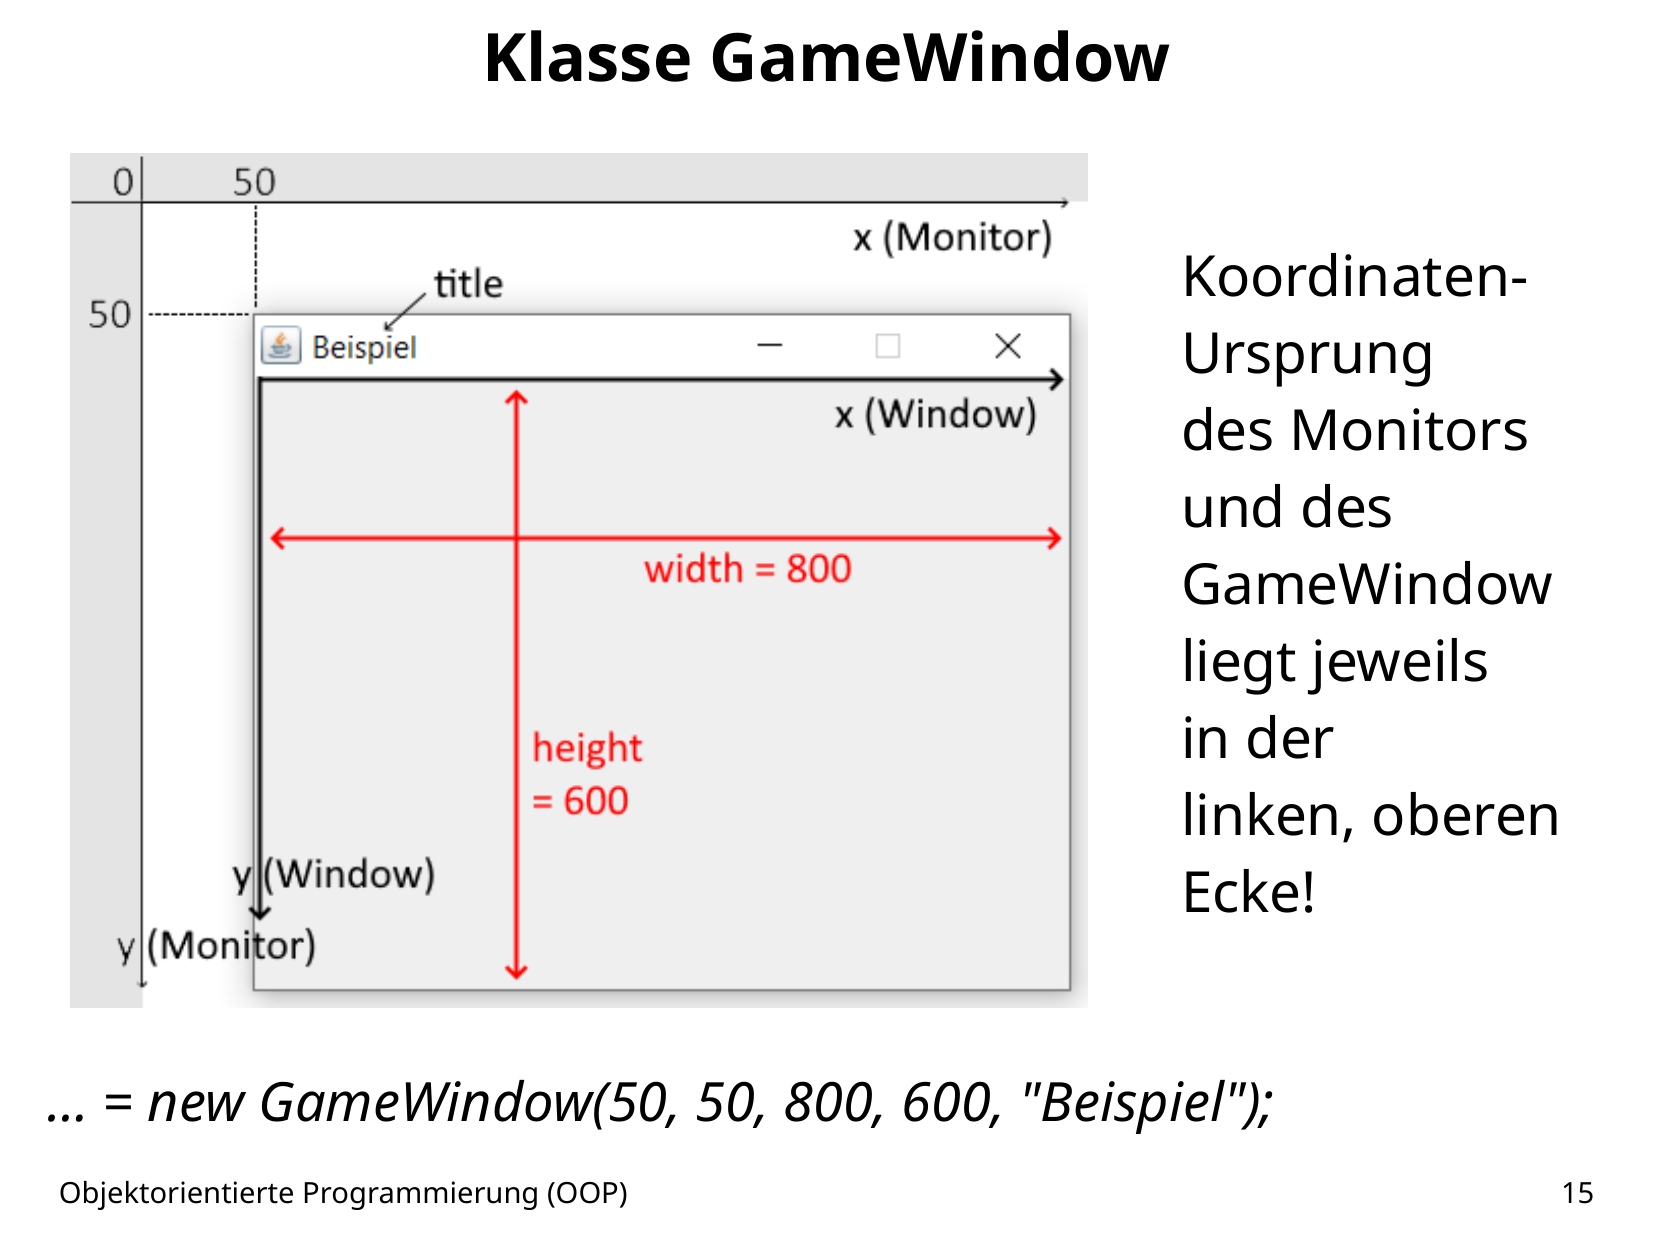

# Klasse GameWindow
Koordinaten-Ursprung
des Monitors und des
GameWindow
liegt jeweils
in der
linken, oberen Ecke!
… = new GameWindow(50, 50, 800, 600, "Beispiel");
Objektorientierte Programmierung (OOP)
15